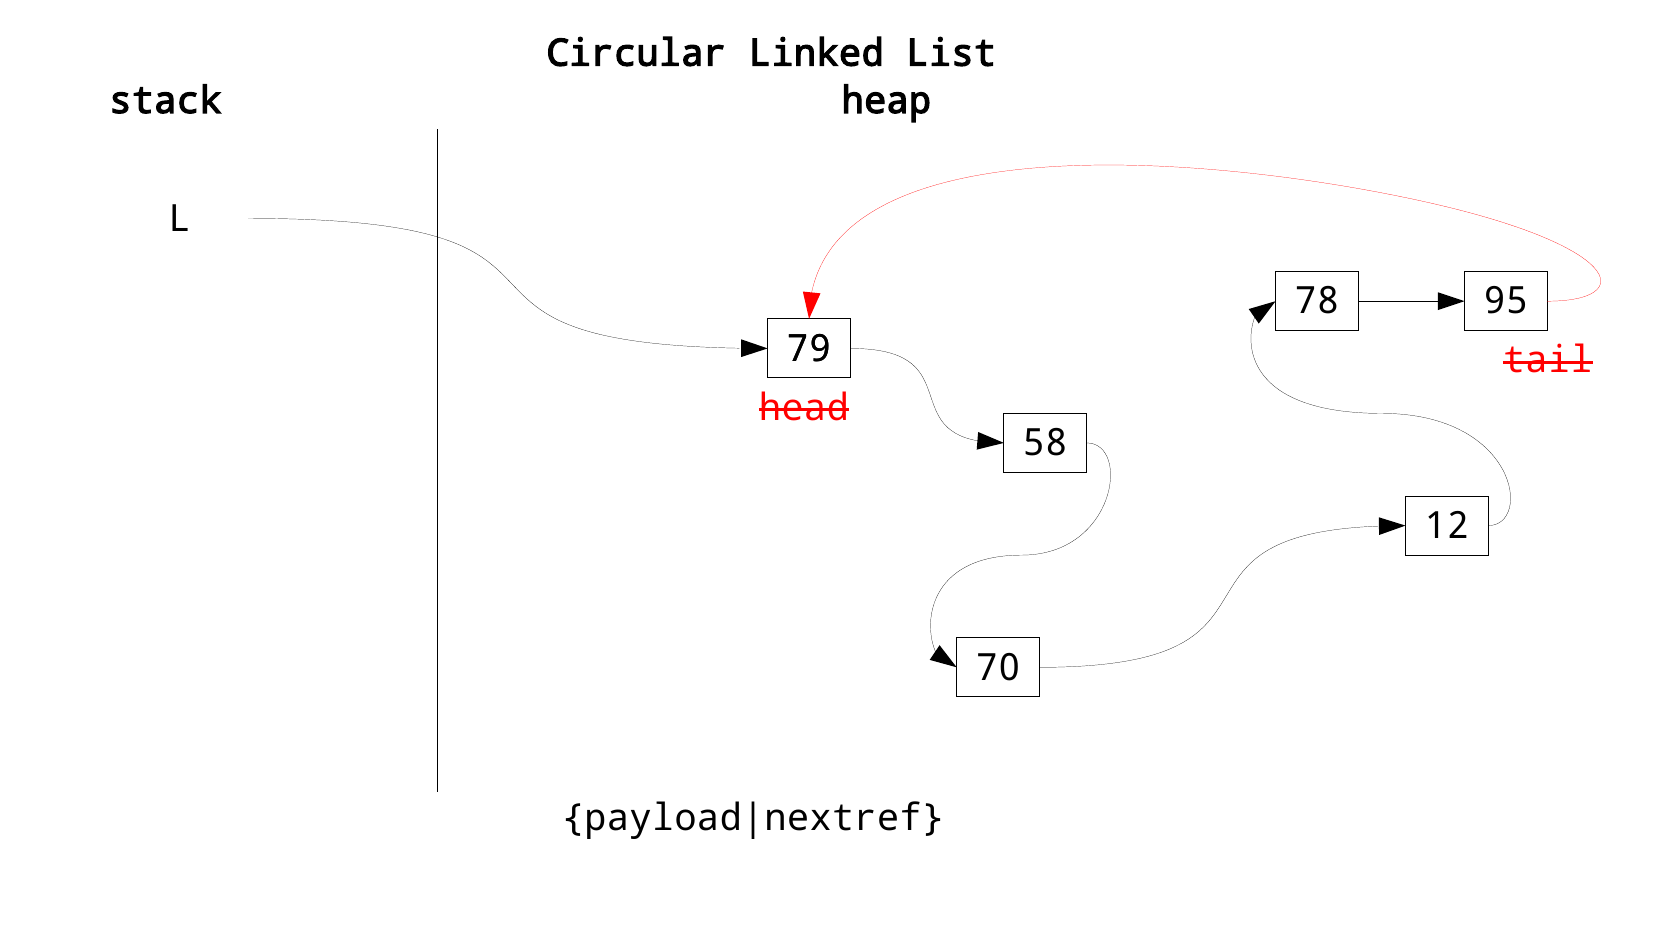

Circular Linked List
stack
heap
L
78
95
79
79
tail
head
58
12
70
{payload|nextref}